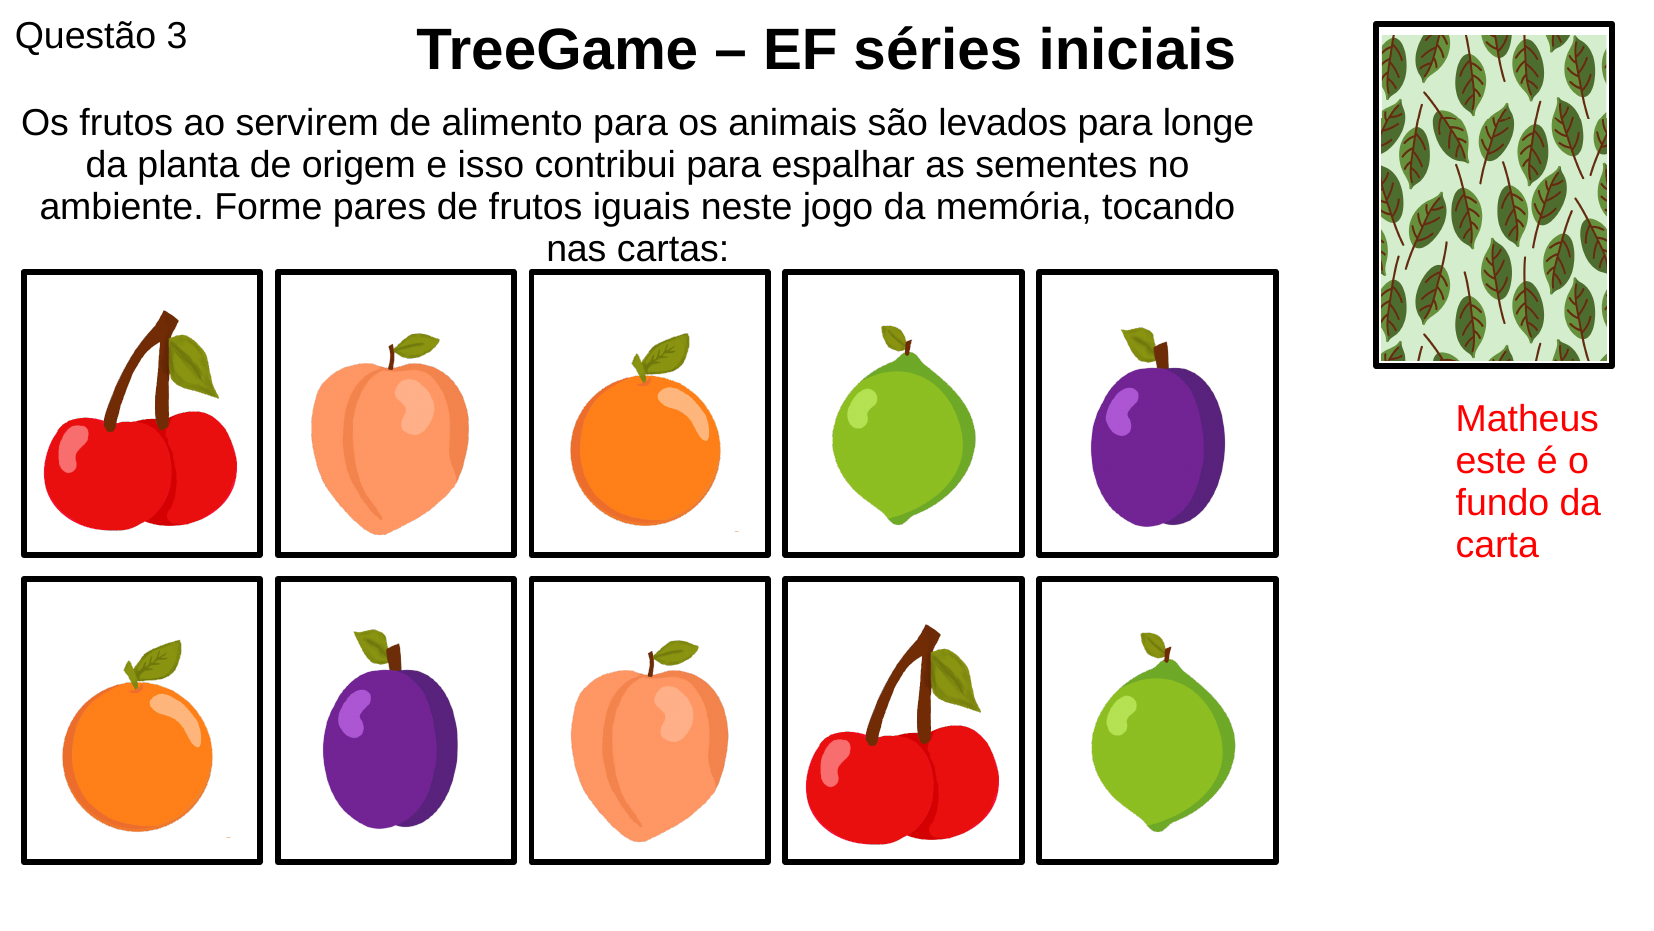

# TreeGame – EF séries iniciais
Questão 3
Os frutos ao servirem de alimento para os animais são levados para longe da planta de origem e isso contribui para espalhar as sementes no ambiente. Forme pares de frutos iguais neste jogo da memória, tocando nas cartas:
Matheus este é o fundo da carta